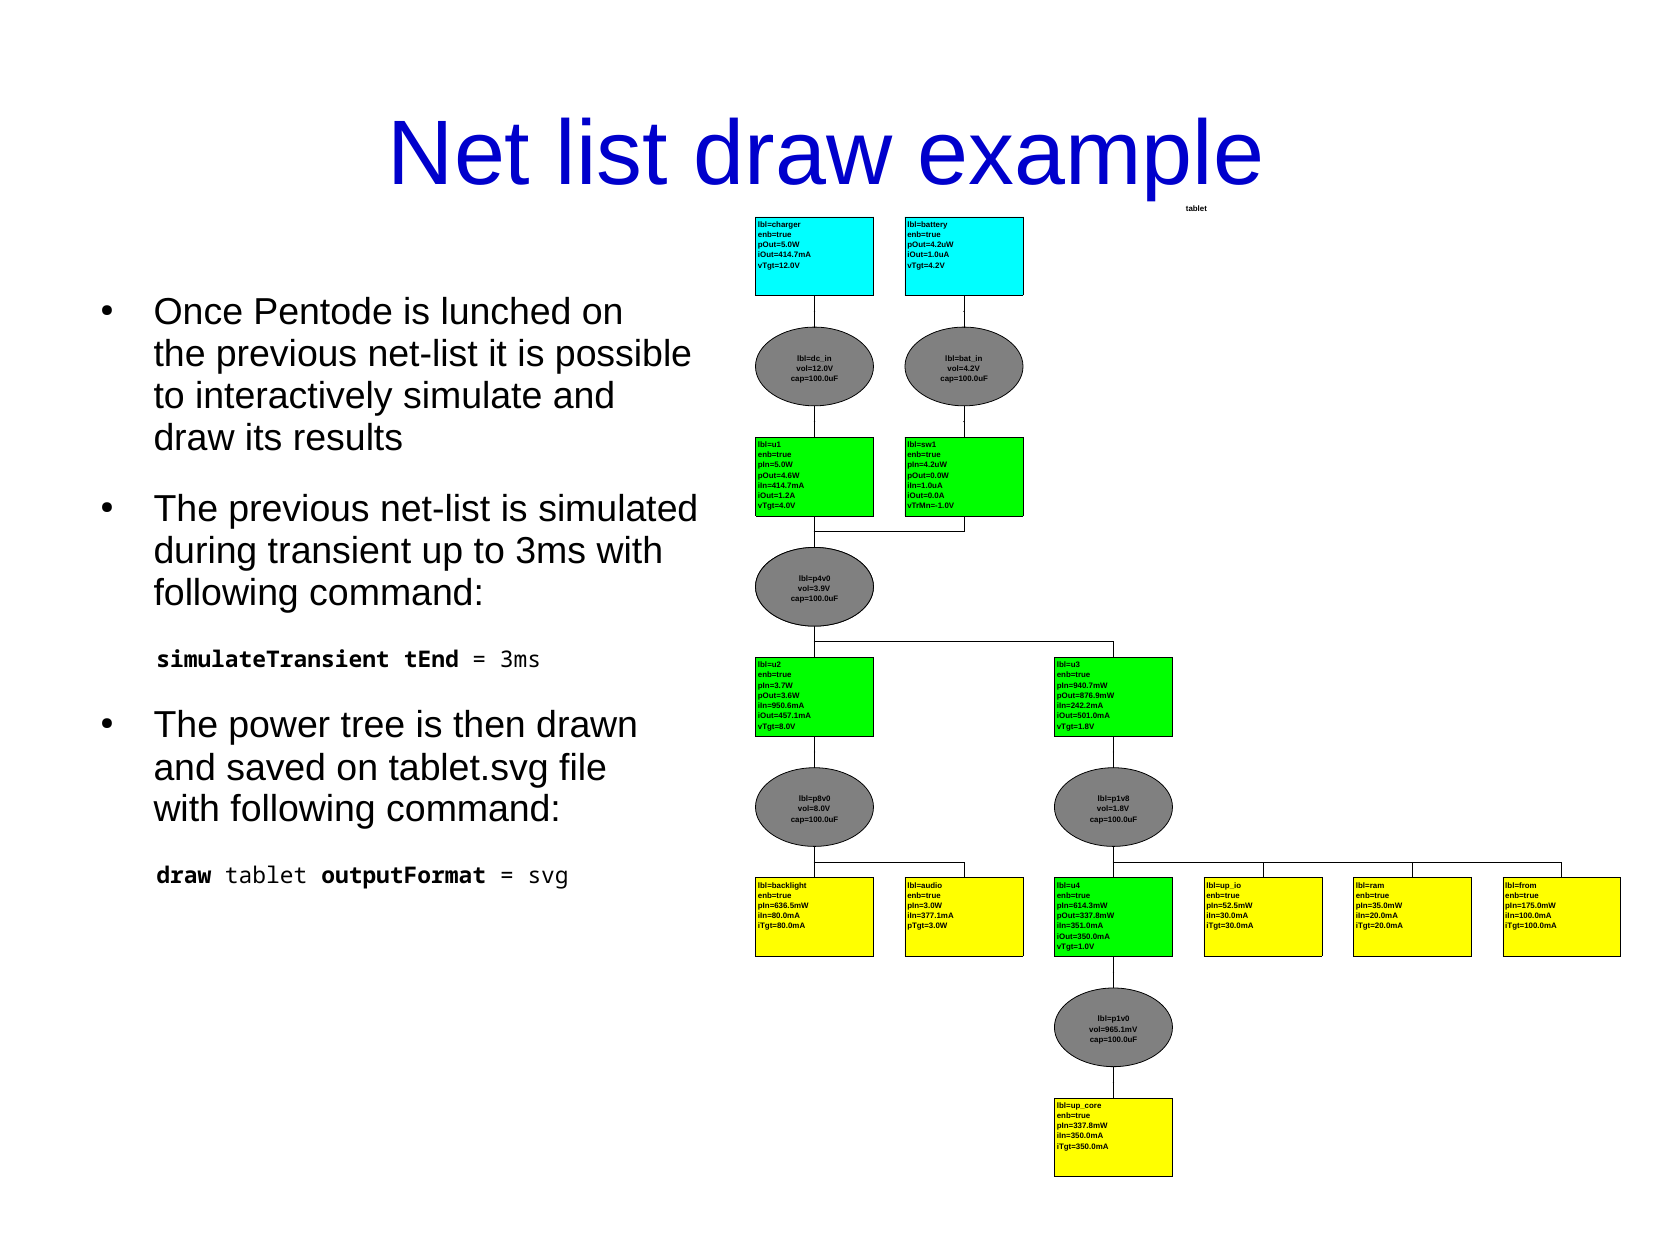

# Net list draw example
Once Pentode is lunched on
the previous net-list it is possible
to interactively simulate and
draw its results
The previous net-list is simulated
during transient up to 3ms with
following command:
simulateTransient tEnd = 3ms
The power tree is then drawn
and saved on tablet.svg file
with following command:
draw tablet outputFormat = svg